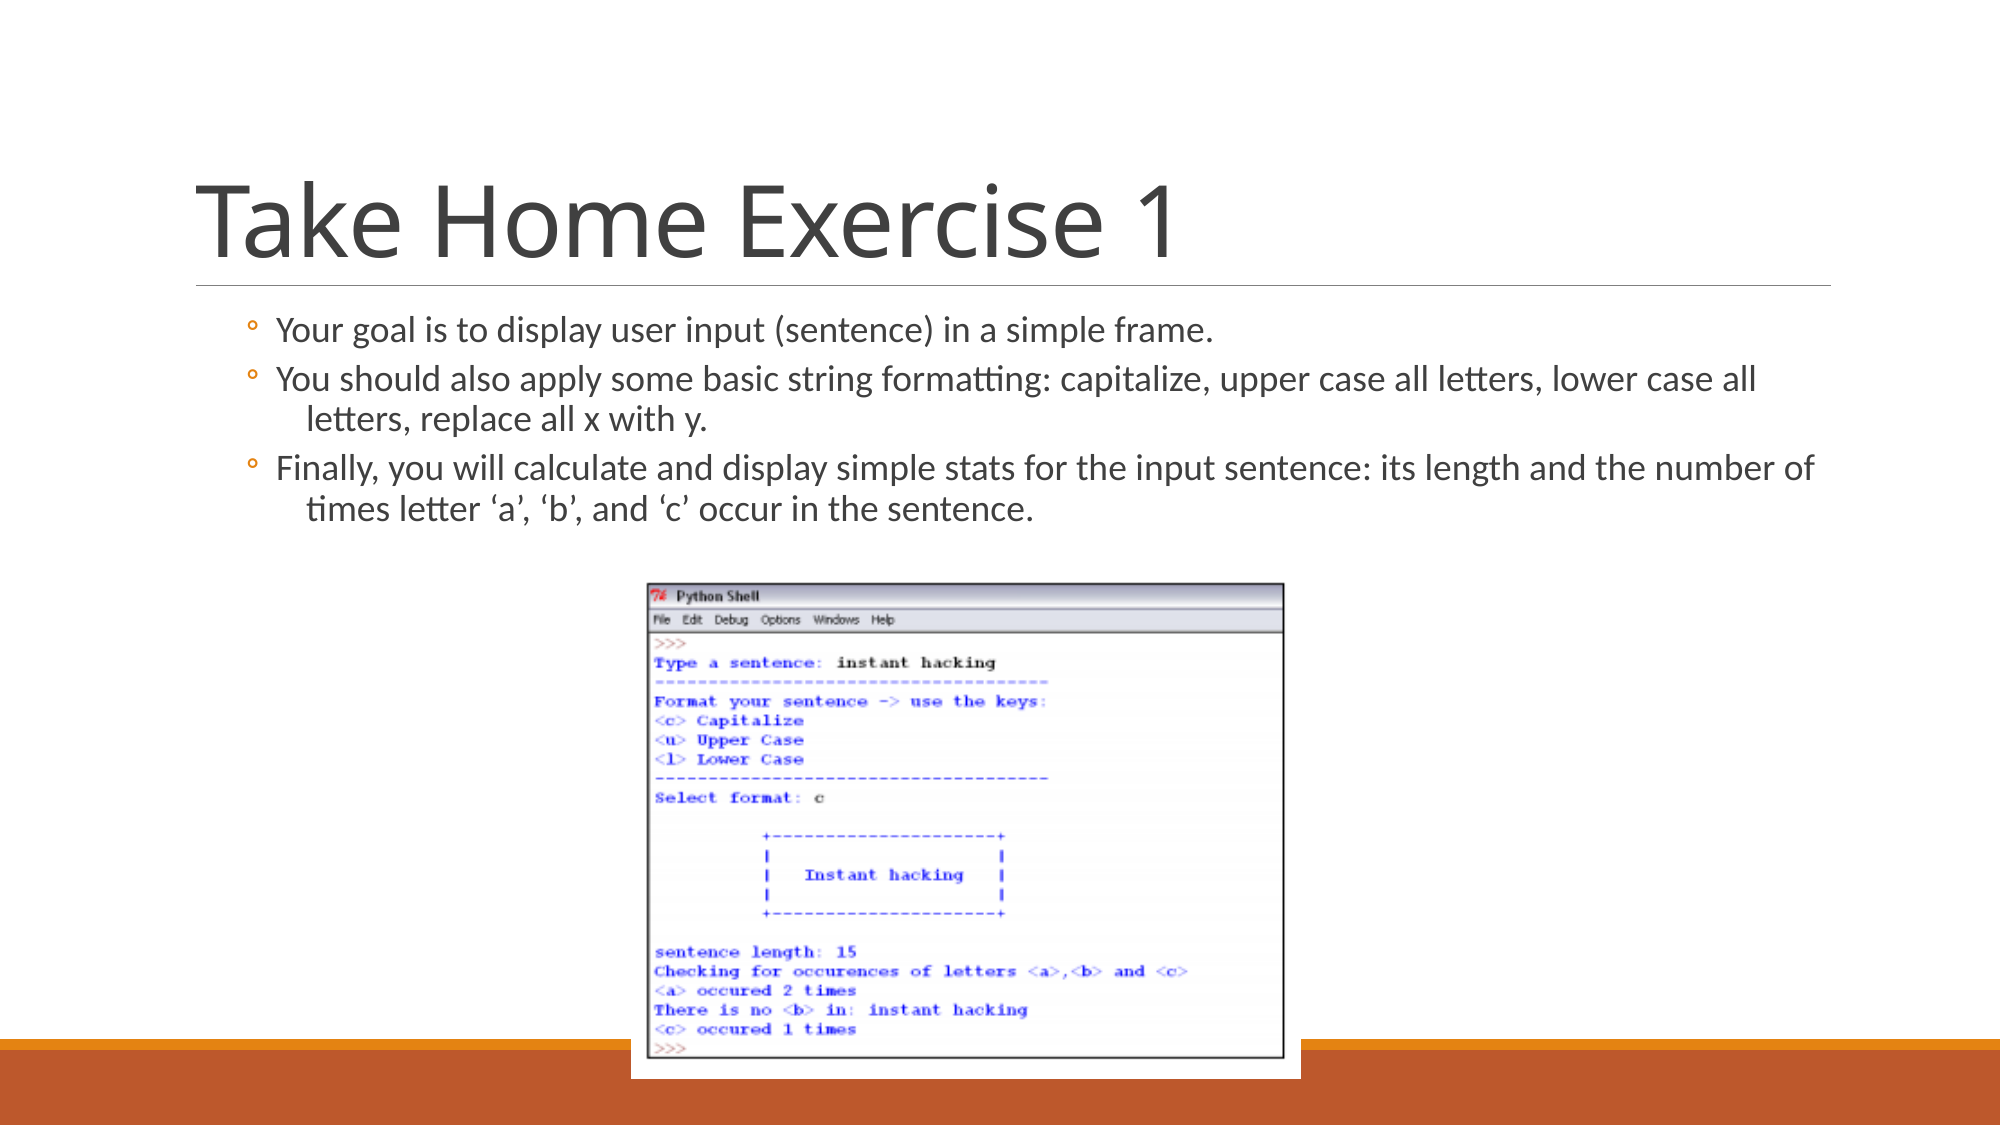

# Take Home Exercise 1
Your goal is to display user input (sentence) in a simple frame.
You should also apply some basic string formatting: capitalize, upper case all letters, lower case all letters, replace all x with y.
Finally, you will calculate and display simple stats for the input sentence: its length and the number of times letter ‘a’, ‘b’, and ‘c’ occur in the sentence.